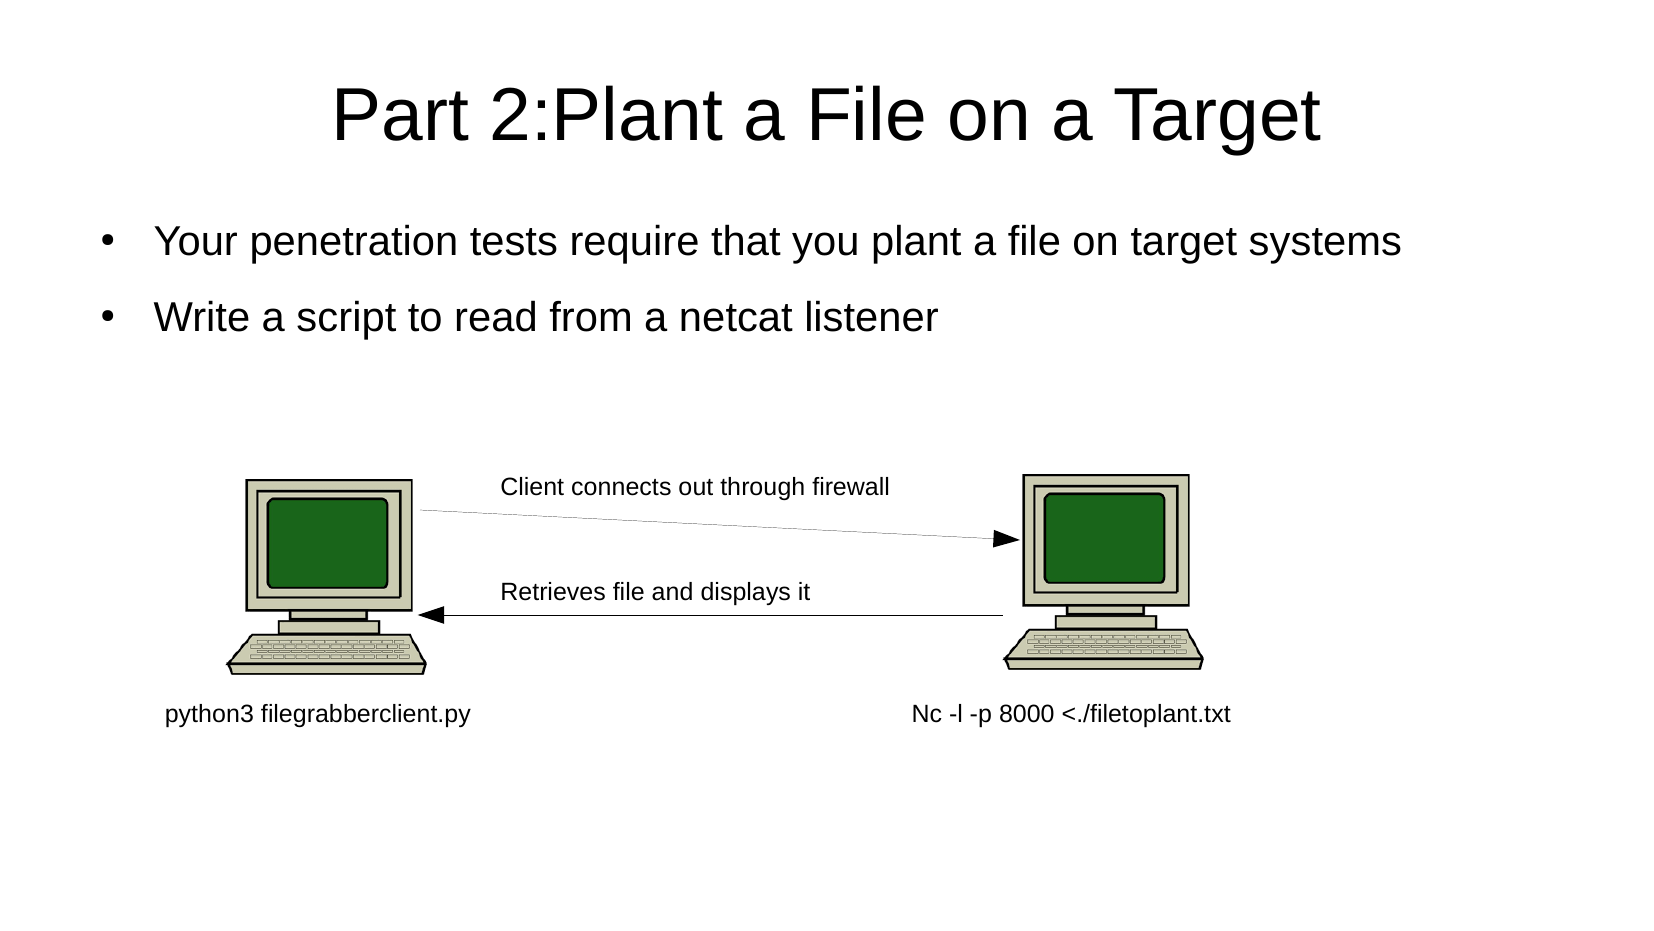

# Part 2:Plant a File on a Target
Your penetration tests require that you plant a file on target systems
Write a script to read from a netcat listener
Client connects out through firewall
Retrieves file and displays it
python3 filegrabberclient.py
Nc -l -p 8000 <./filetoplant.txt